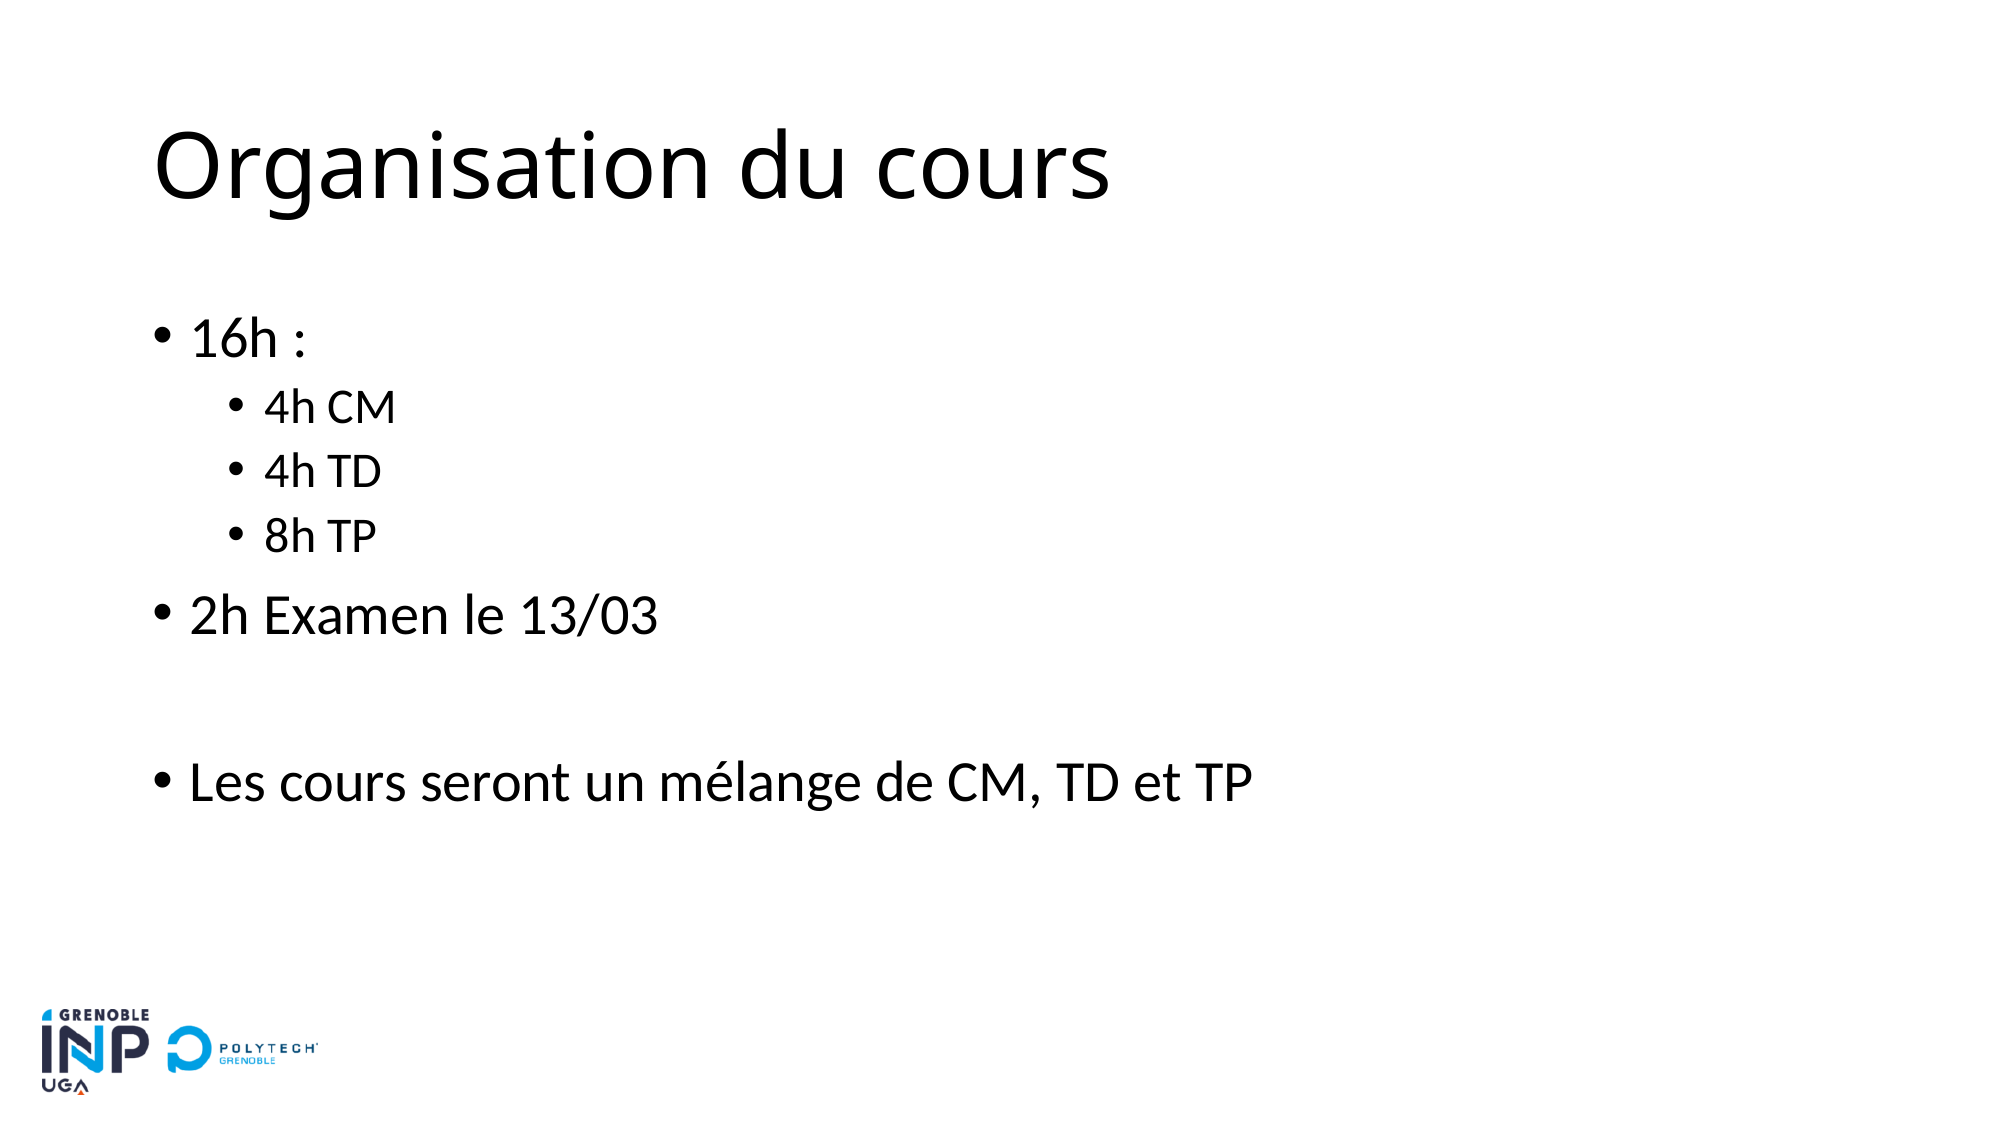

# Organisation du cours
16h :
4h CM
4h TD
8h TP
2h Examen le 13/03
Les cours seront un mélange de CM, TD et TP